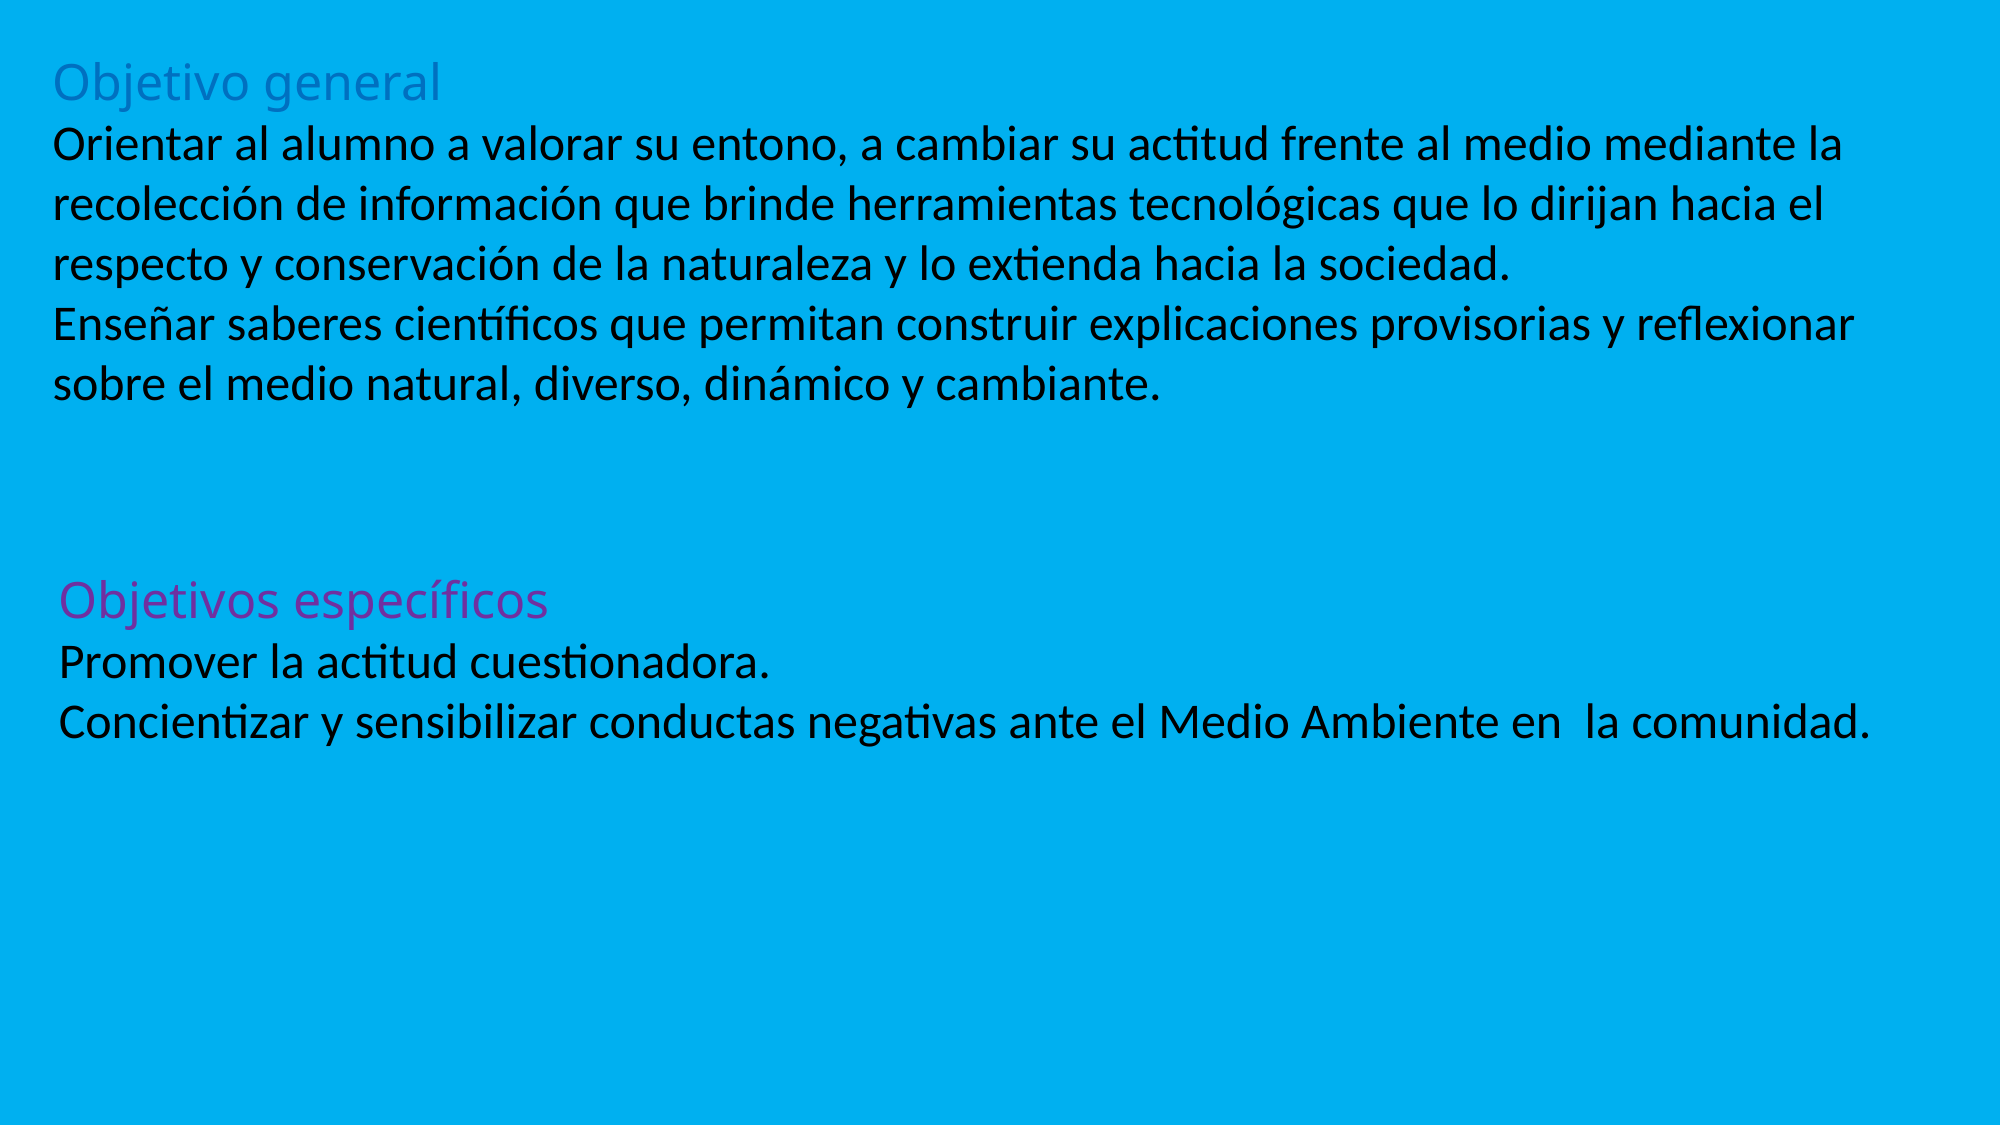

Objetivo general
Orientar al alumno a valorar su entono, a cambiar su actitud frente al medio mediante la recolección de información que brinde herramientas tecnológicas que lo dirijan hacia el respecto y conservación de la naturaleza y lo extienda hacia la sociedad.
Enseñar saberes científicos que permitan construir explicaciones provisorias y reflexionar sobre el medio natural, diverso, dinámico y cambiante.
Objetivos específicos
Promover la actitud cuestionadora.
Concientizar y sensibilizar conductas negativas ante el Medio Ambiente en la comunidad.